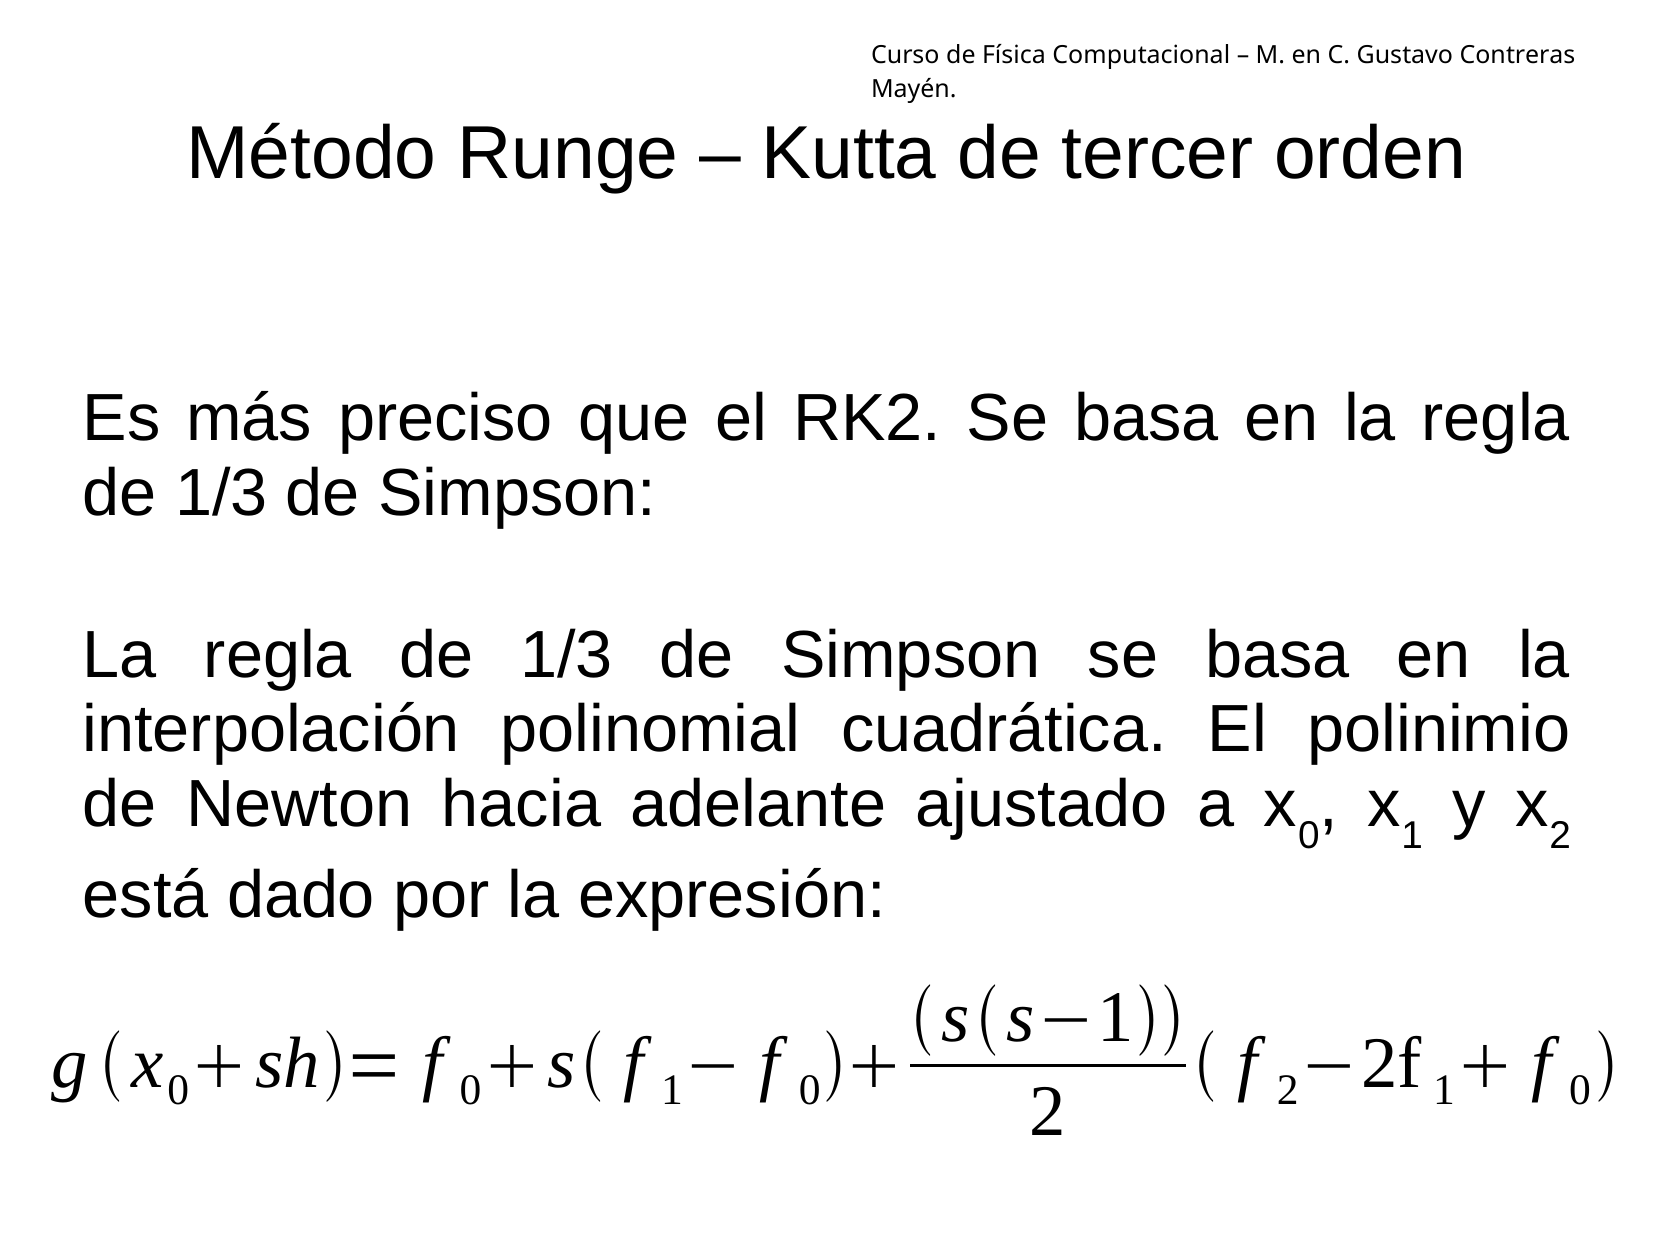

# Método Runge – Kutta de tercer orden
Es más preciso que el RK2. Se basa en la regla de 1/3 de Simpson:
La regla de 1/3 de Simpson se basa en la interpolación polinomial cuadrática. El polinimio de Newton hacia adelante ajustado a x0, x1 y x2 está dado por la expresión: